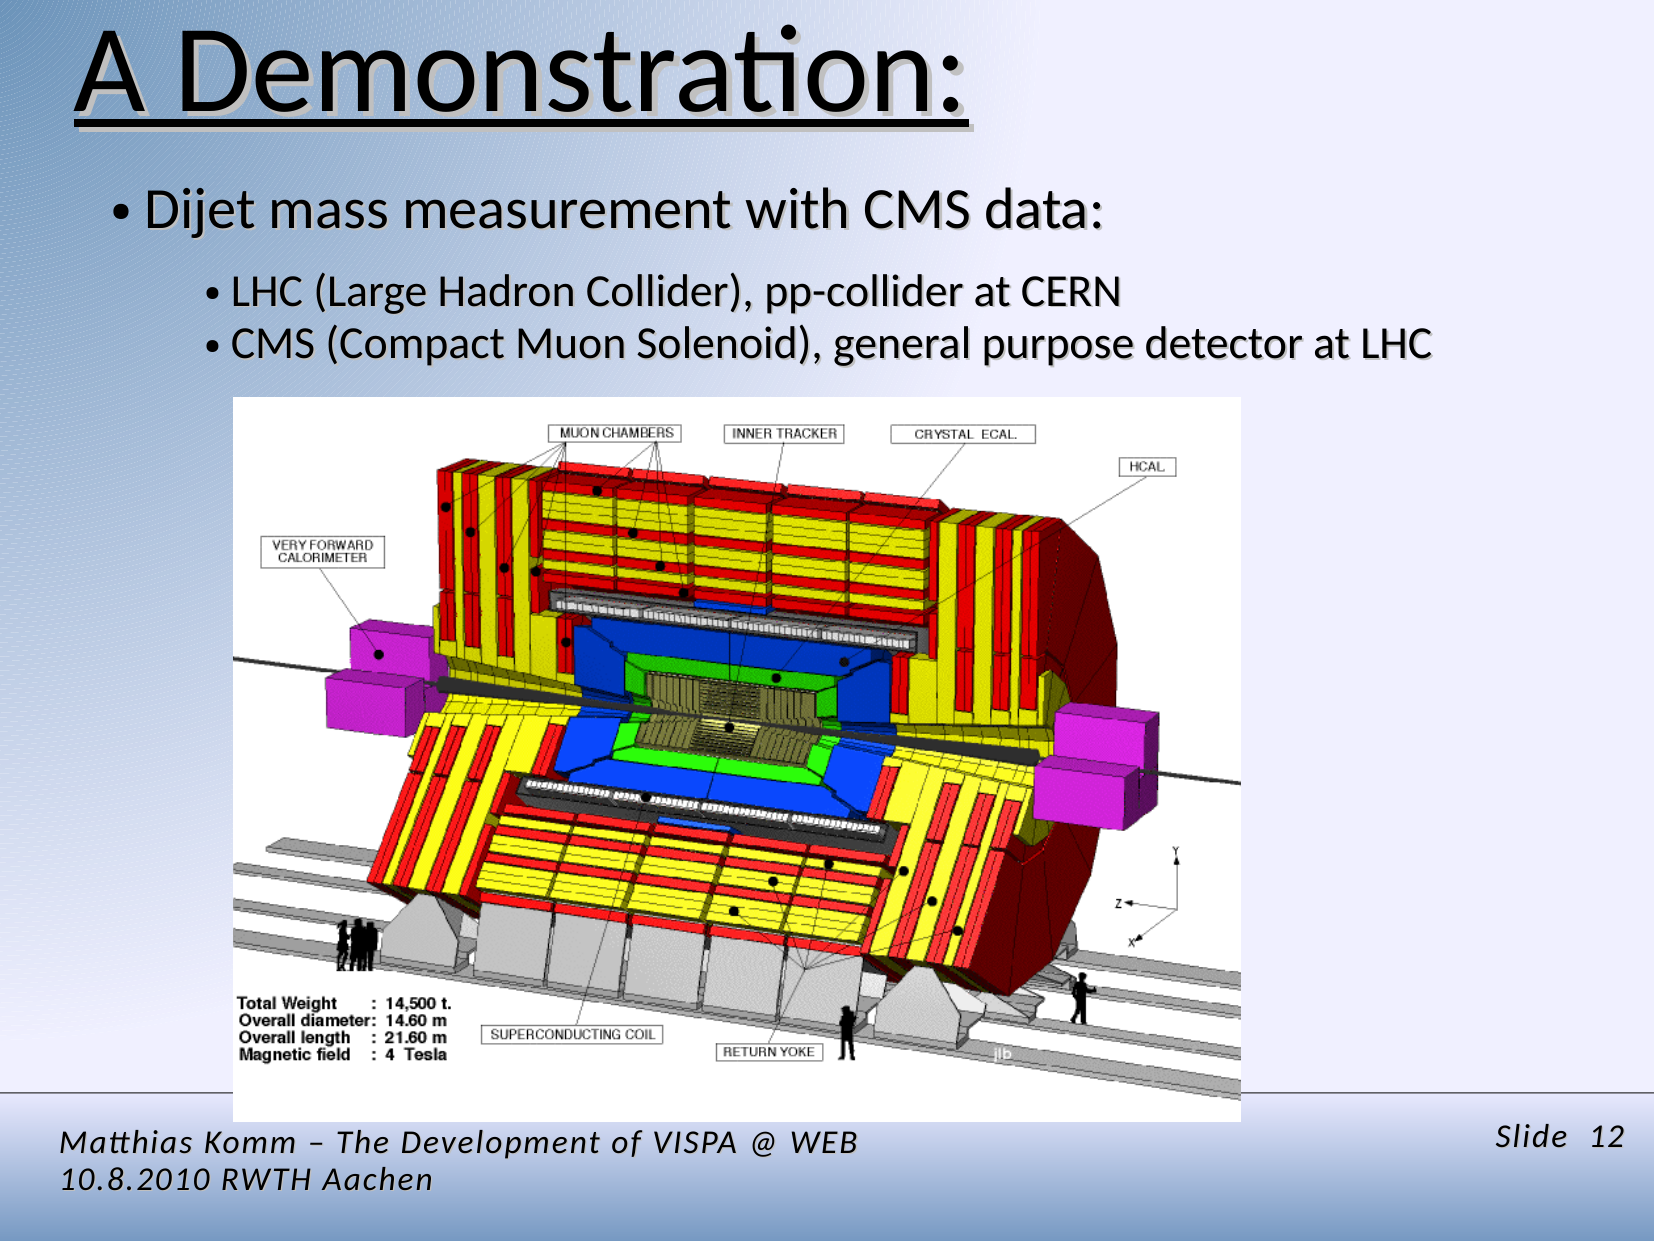

A Demonstration:
 Dijet mass measurement with CMS data:
 LHC (Large Hadron Collider), pp-collider at CERN
 CMS (Compact Muon Solenoid), general purpose detector at LHC
12
Matthias Komm